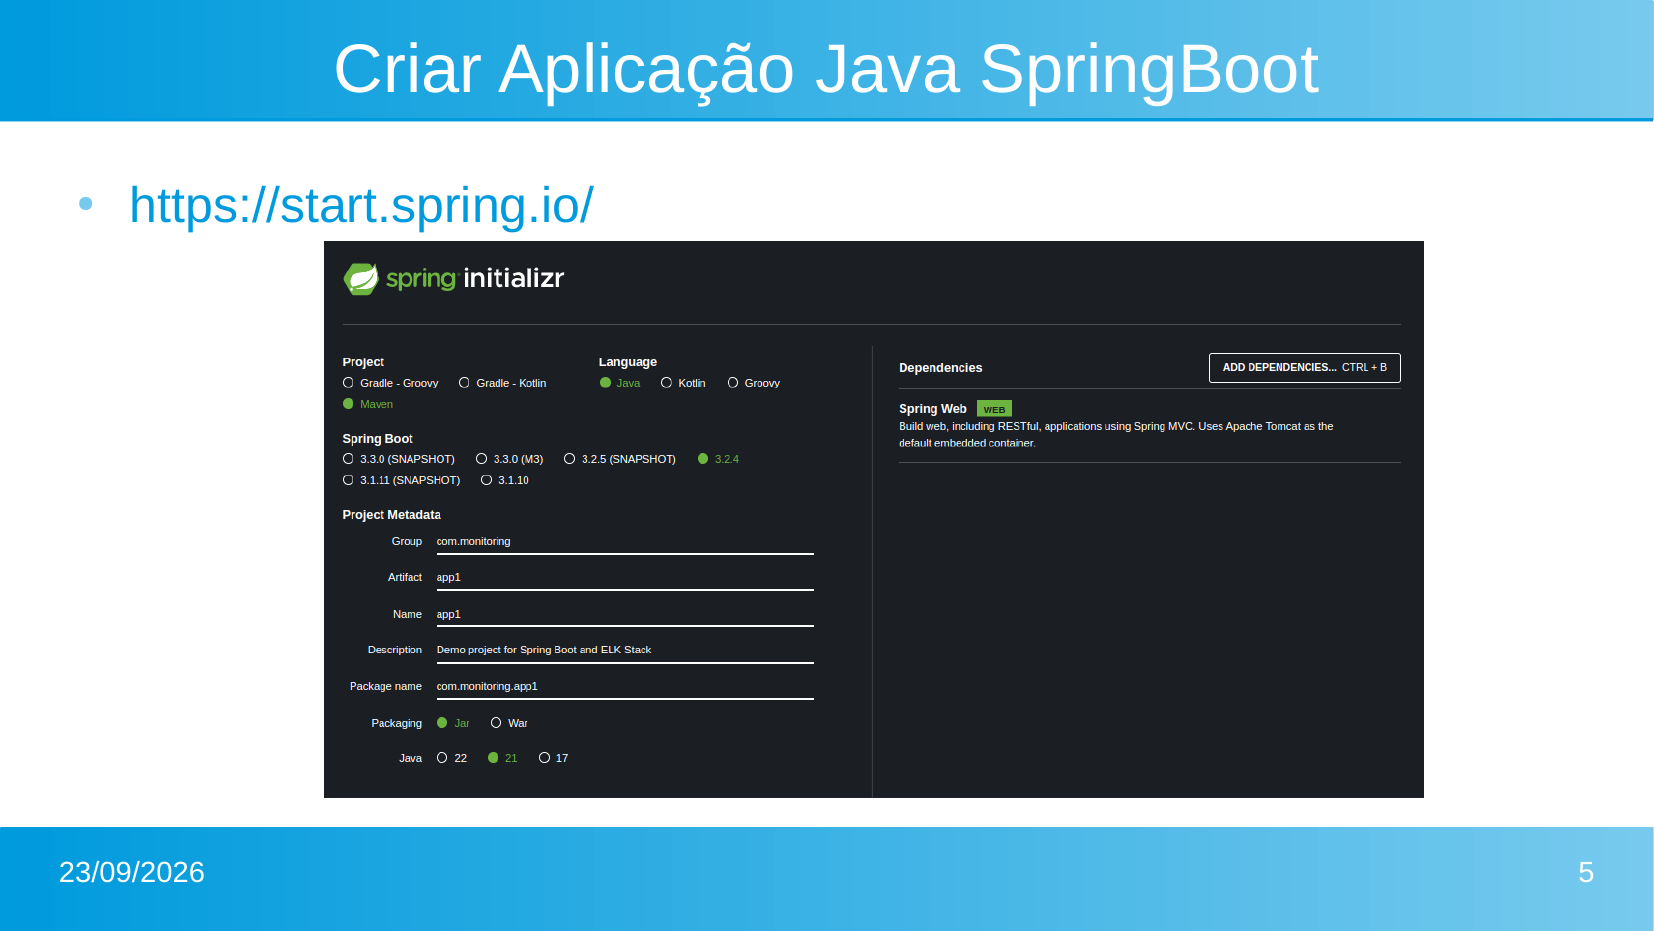

# Criar Aplicação Java SpringBoot
https://start.spring.io/
5